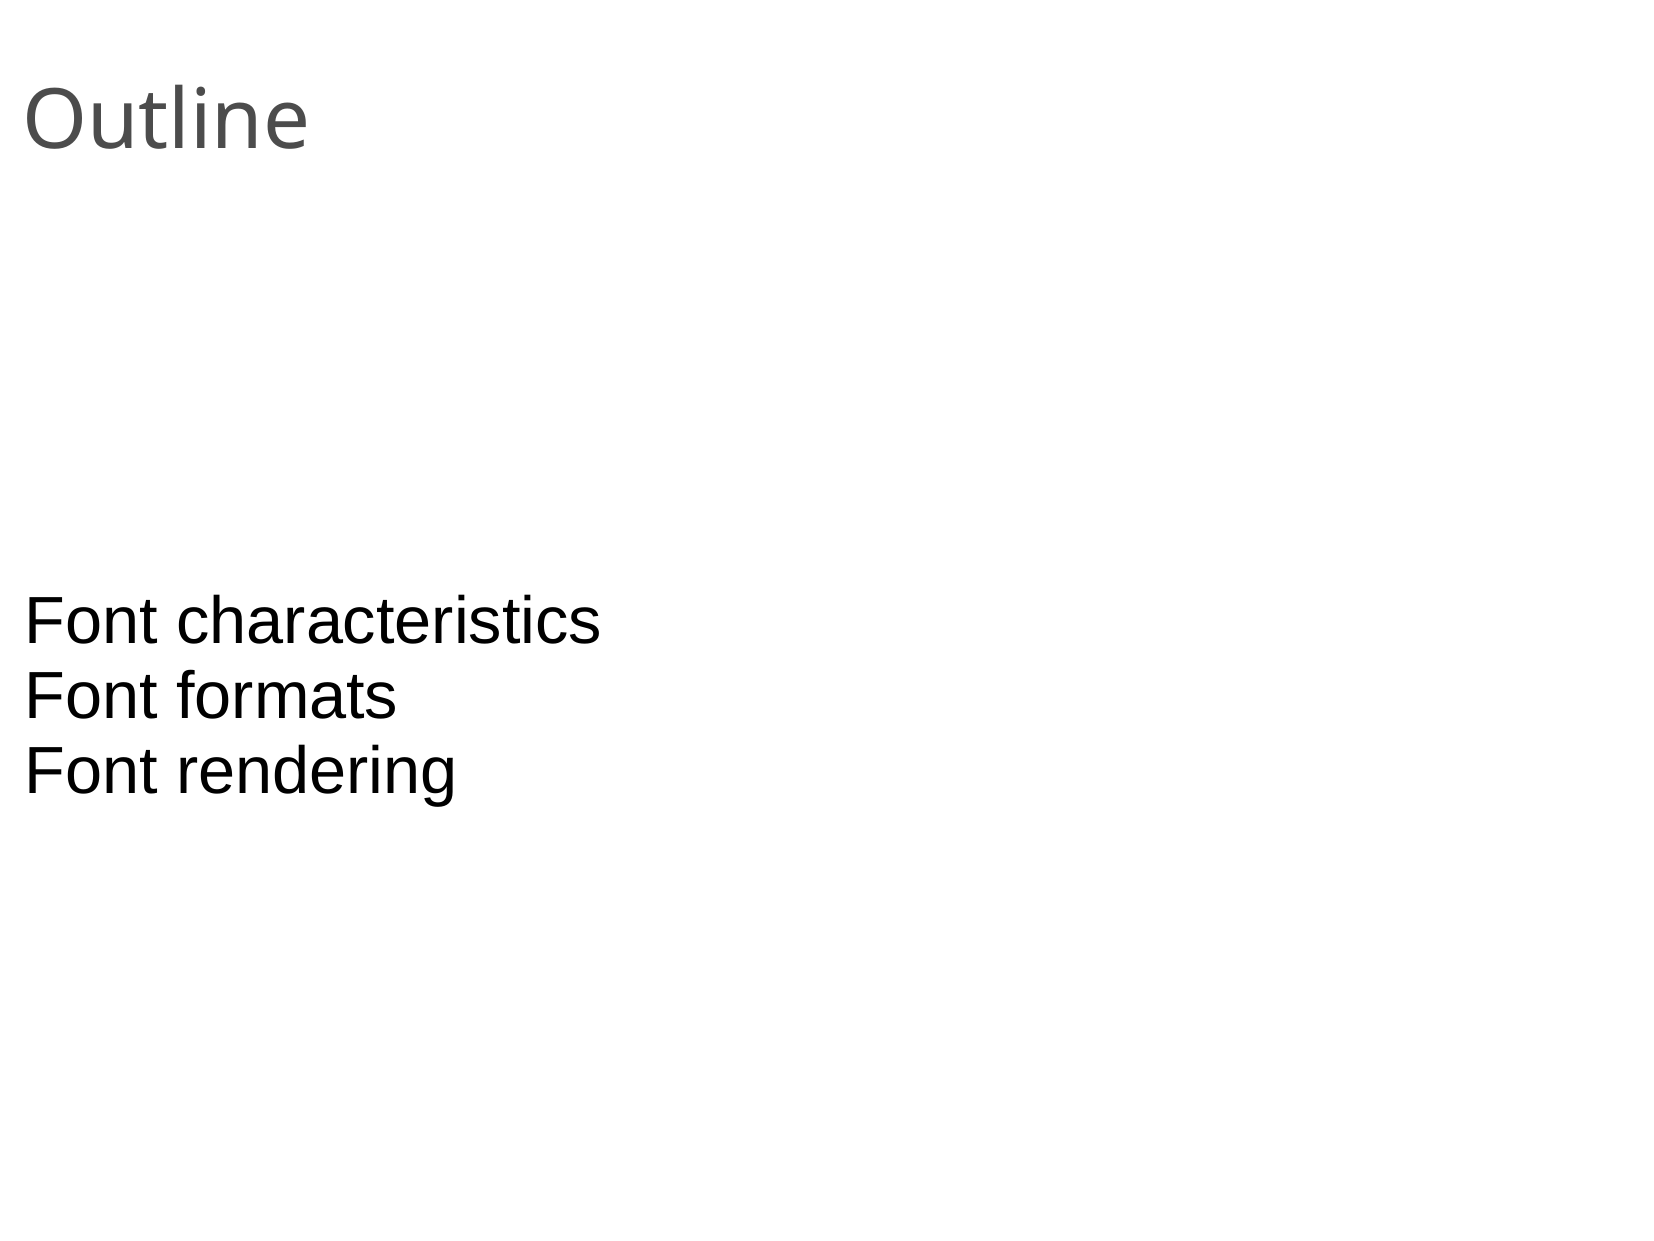

# Outline
Font characteristics
Font formats
Font rendering